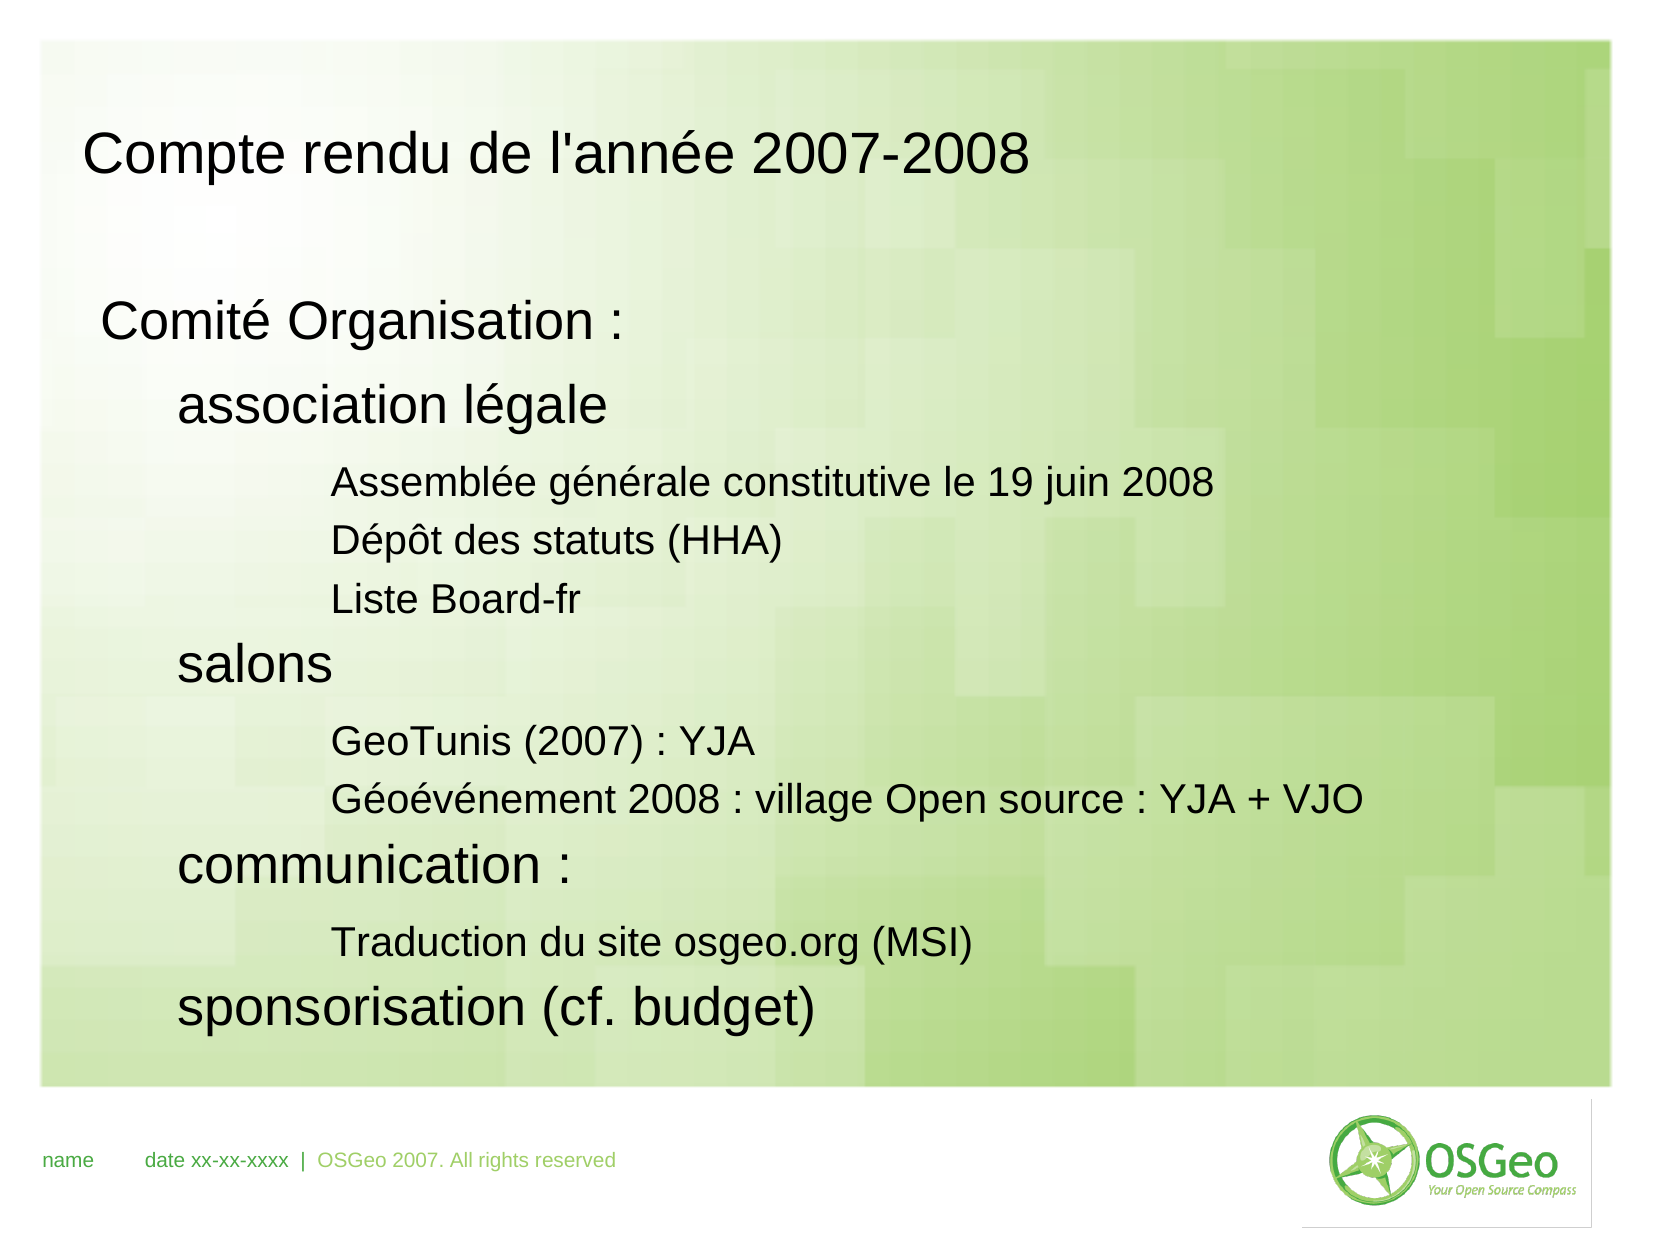

# Compte rendu de l'année 2007-2008
Comité Organisation :
association légale
Assemblée générale constitutive le 19 juin 2008
Dépôt des statuts (HHA)
Liste Board-fr
salons
GeoTunis (2007) : YJA
Géoévénement 2008 : village Open source : YJA + VJO
communication :
Traduction du site osgeo.org (MSI)
sponsorisation (cf. budget)